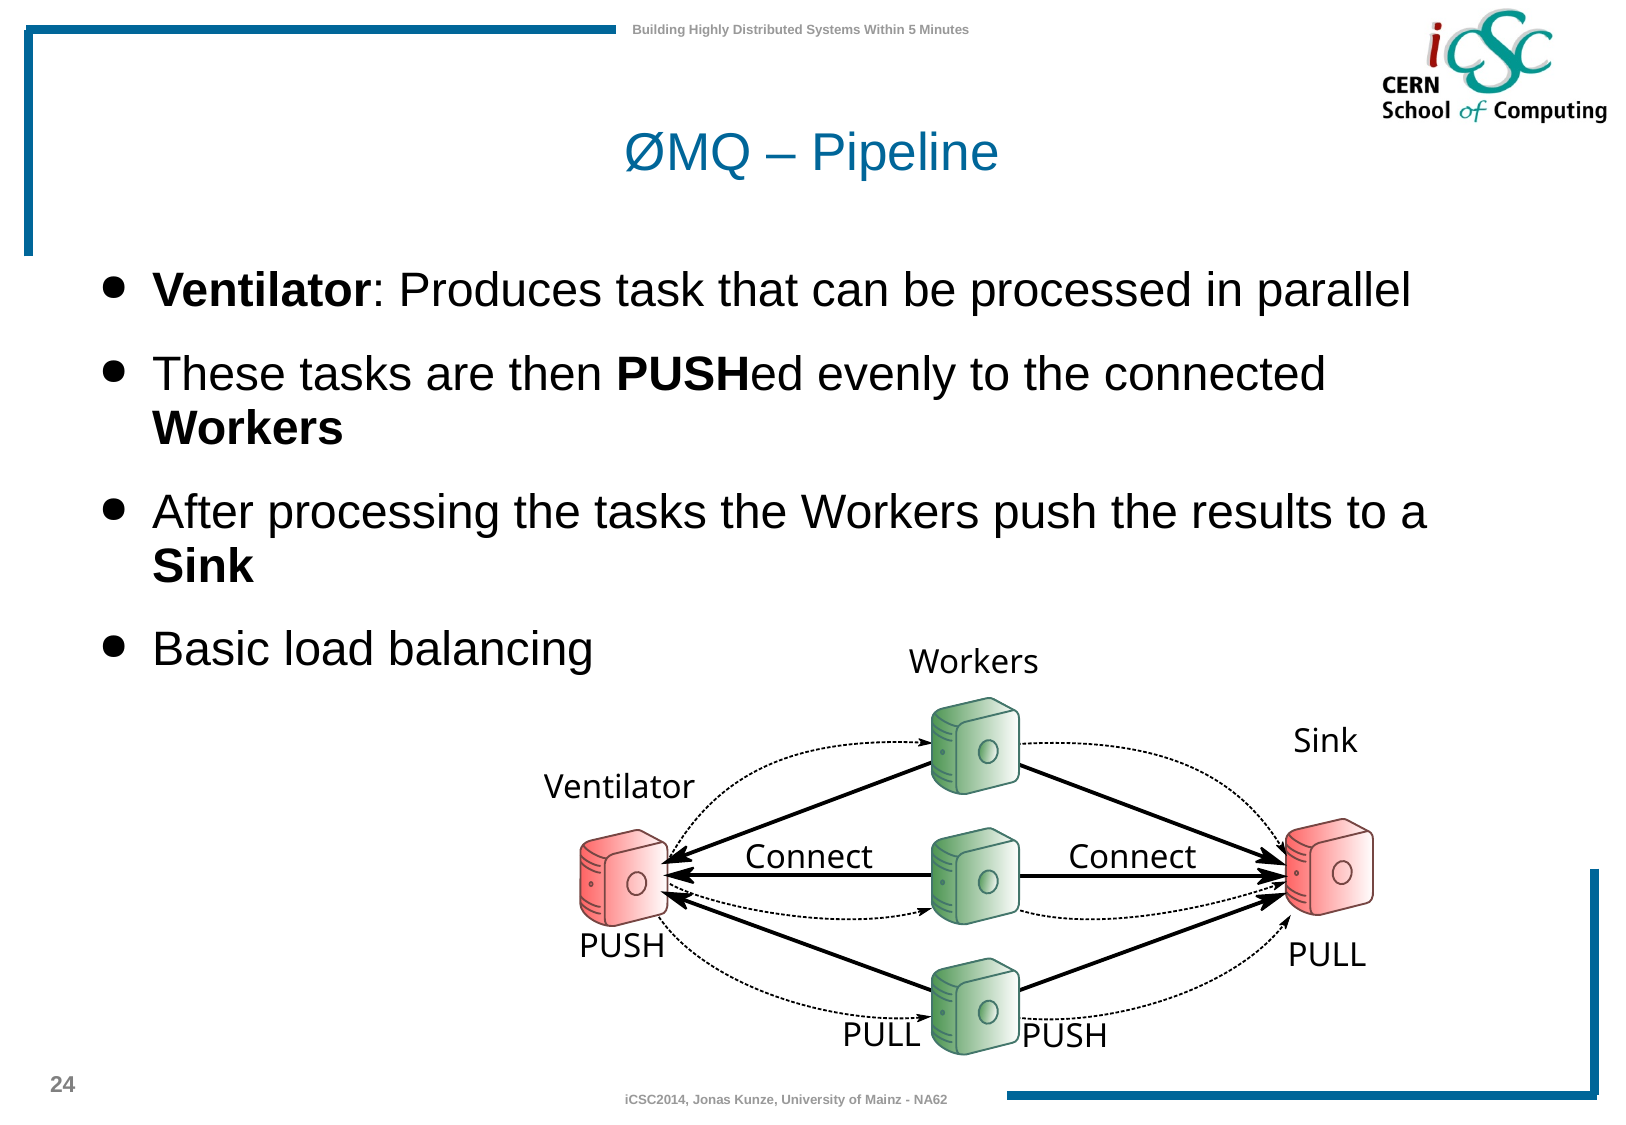

# ØMQ – Pipeline
Ventilator: Produces task that can be processed in parallel
These tasks are then PUSHed evenly to the connected Workers
After processing the tasks the Workers push the results to a Sink
Basic load balancing